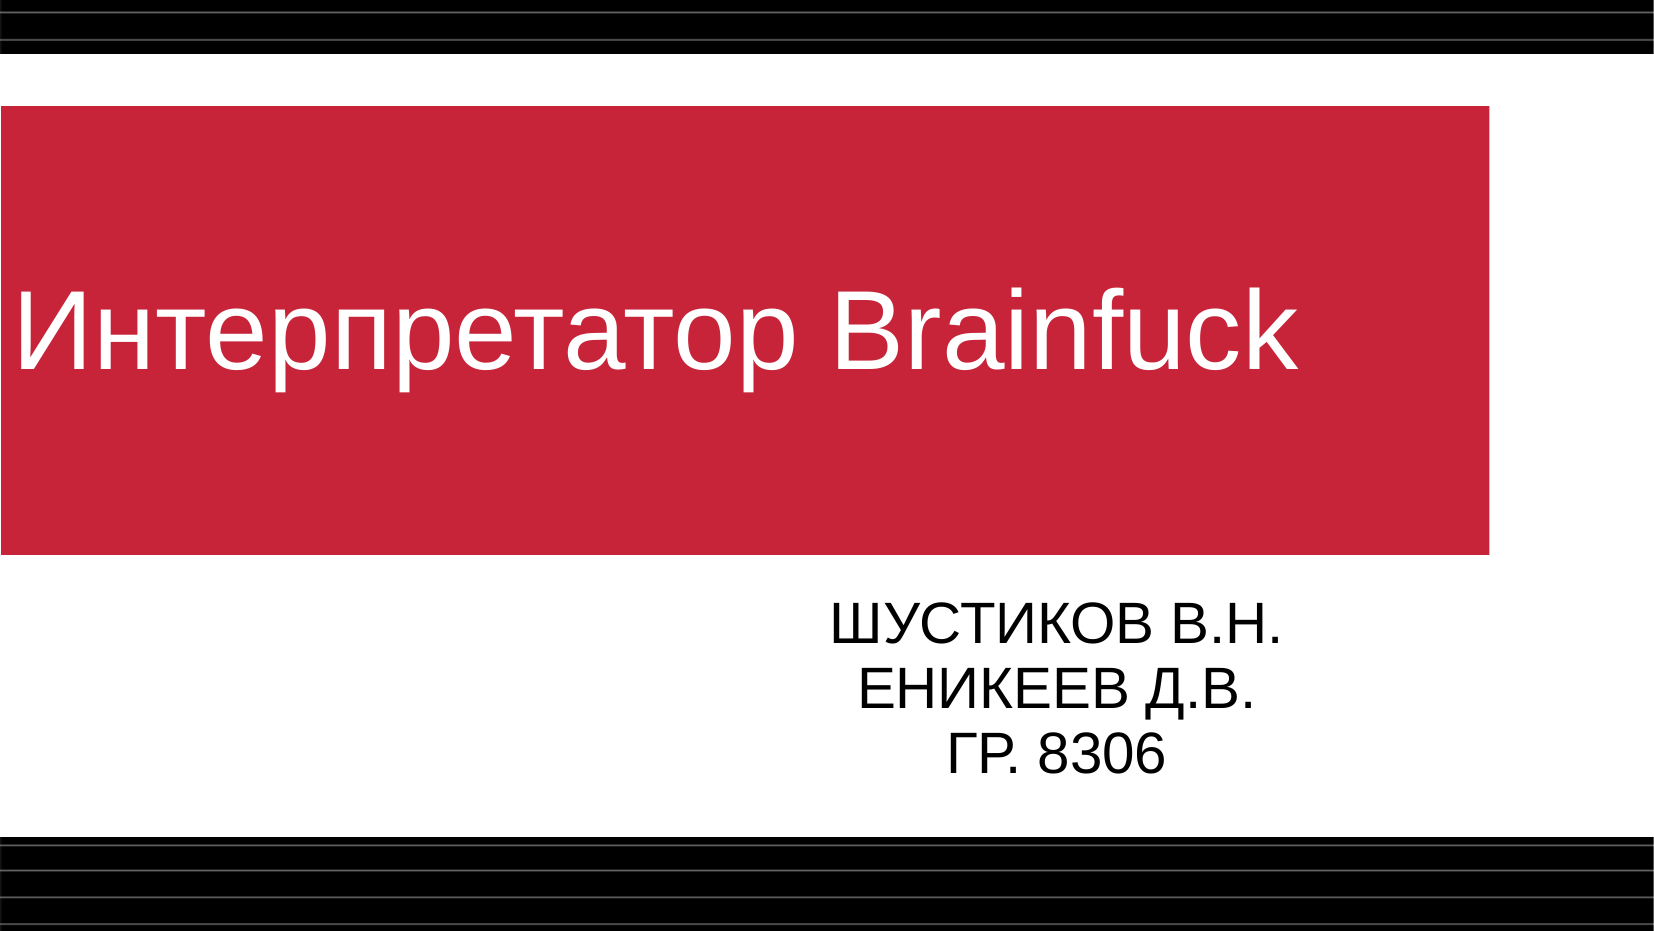

# Интерпретатор Brainfuck
ШУСТИКОВ В.Н.
ЕНИКЕЕВ Д.В.
ГР. 8306